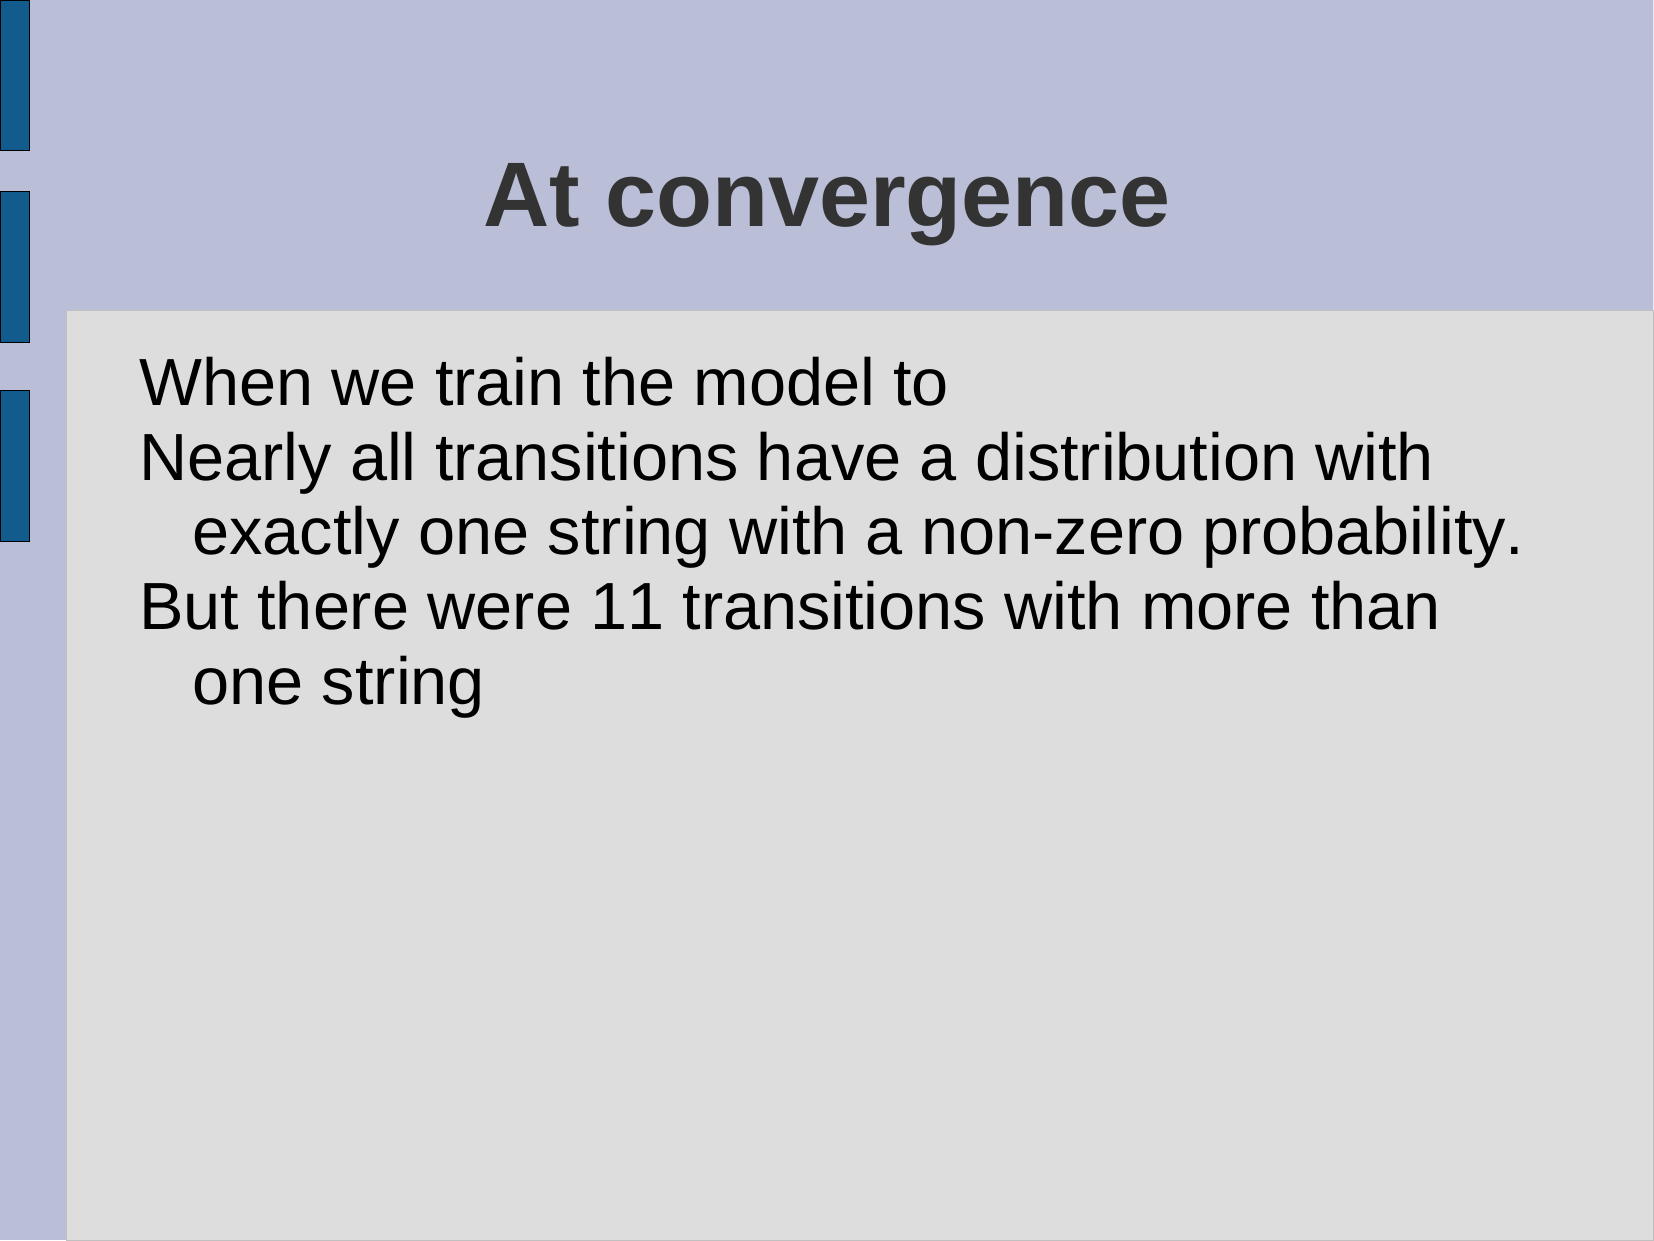

# At convergence
When we train the model to
Nearly all transitions have a distribution with exactly one string with a non-zero probability.
But there were 11 transitions with more than one string